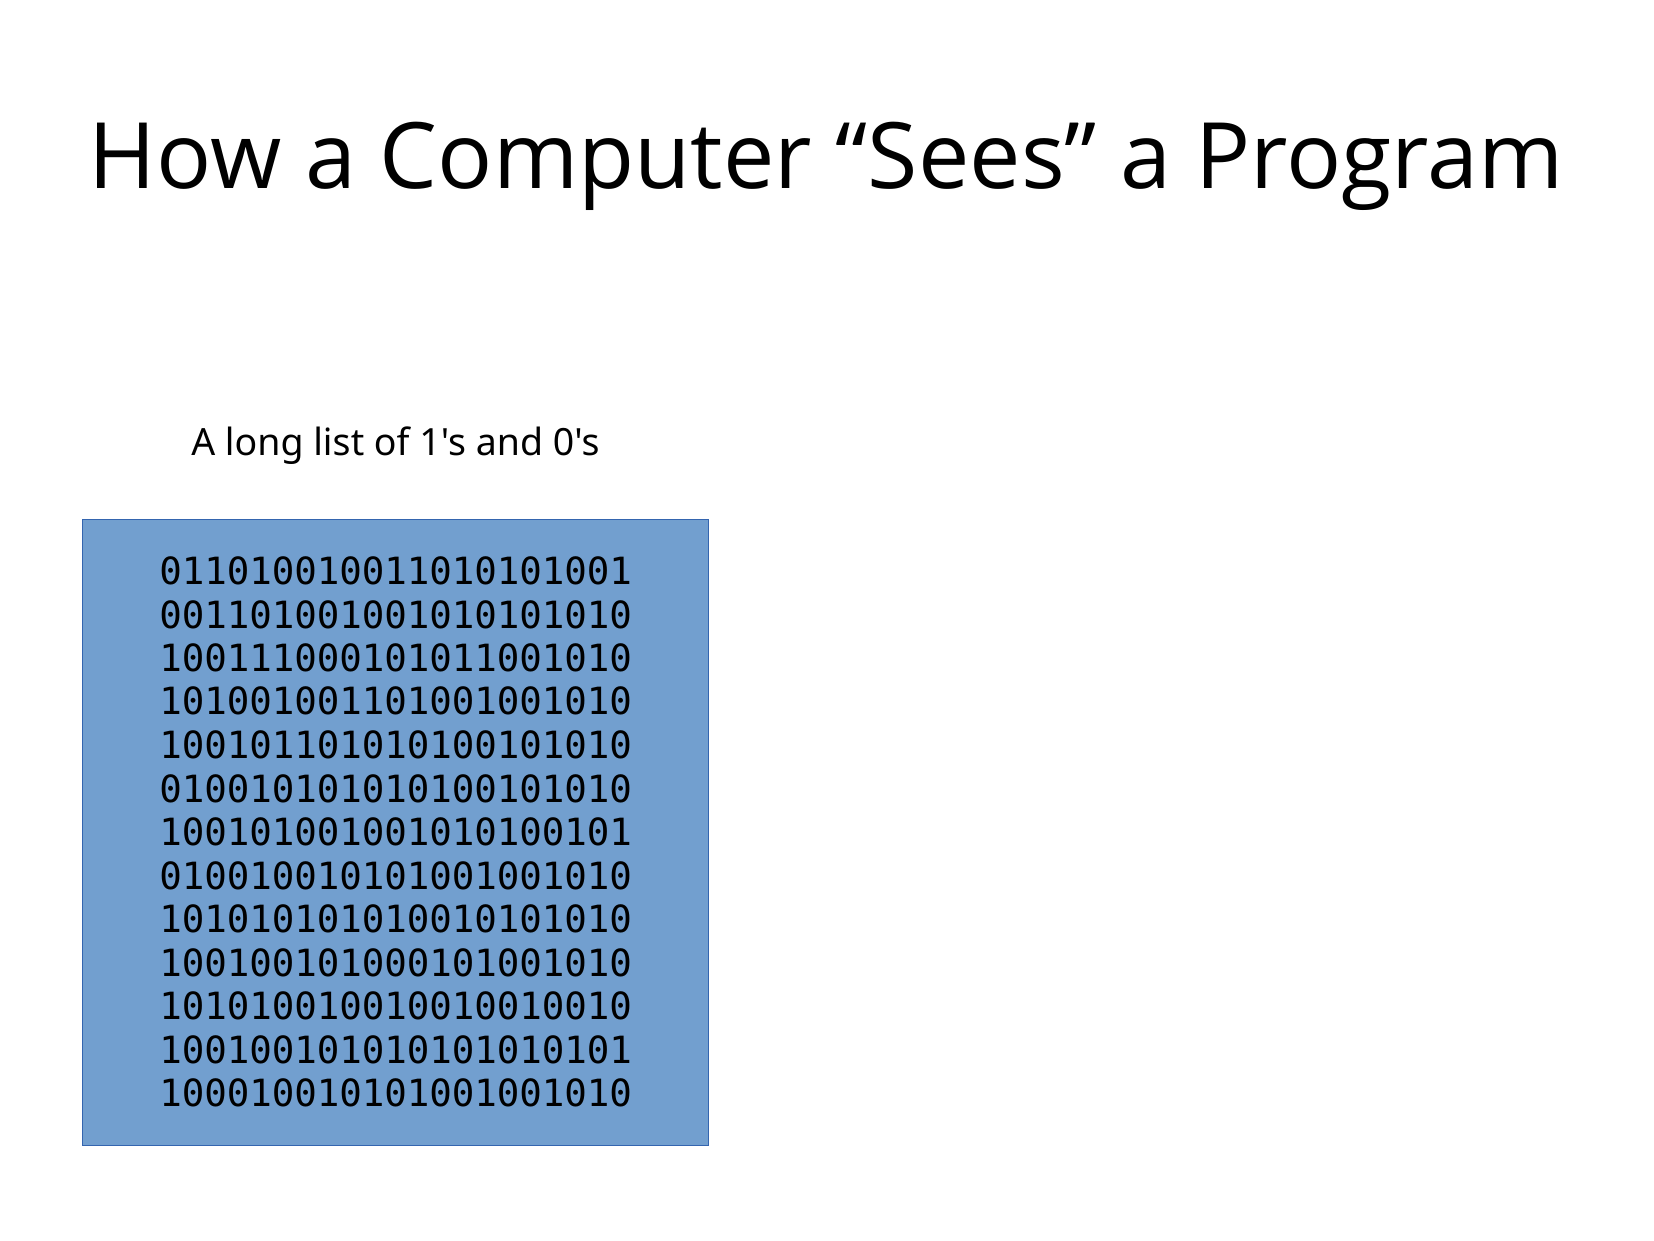

# How a Computer “Sees” a Program
A long list of 1's and 0's
011010010011010101001
001101001001010101010
100111000101011001010
101001001101001001010
100101101010100101010
010010101010100101010
100101001001010100101
010010010101001001010
101010101010010101010
100100101000101001010
101010010010010010010
100100101010101010101
100010010101001001010